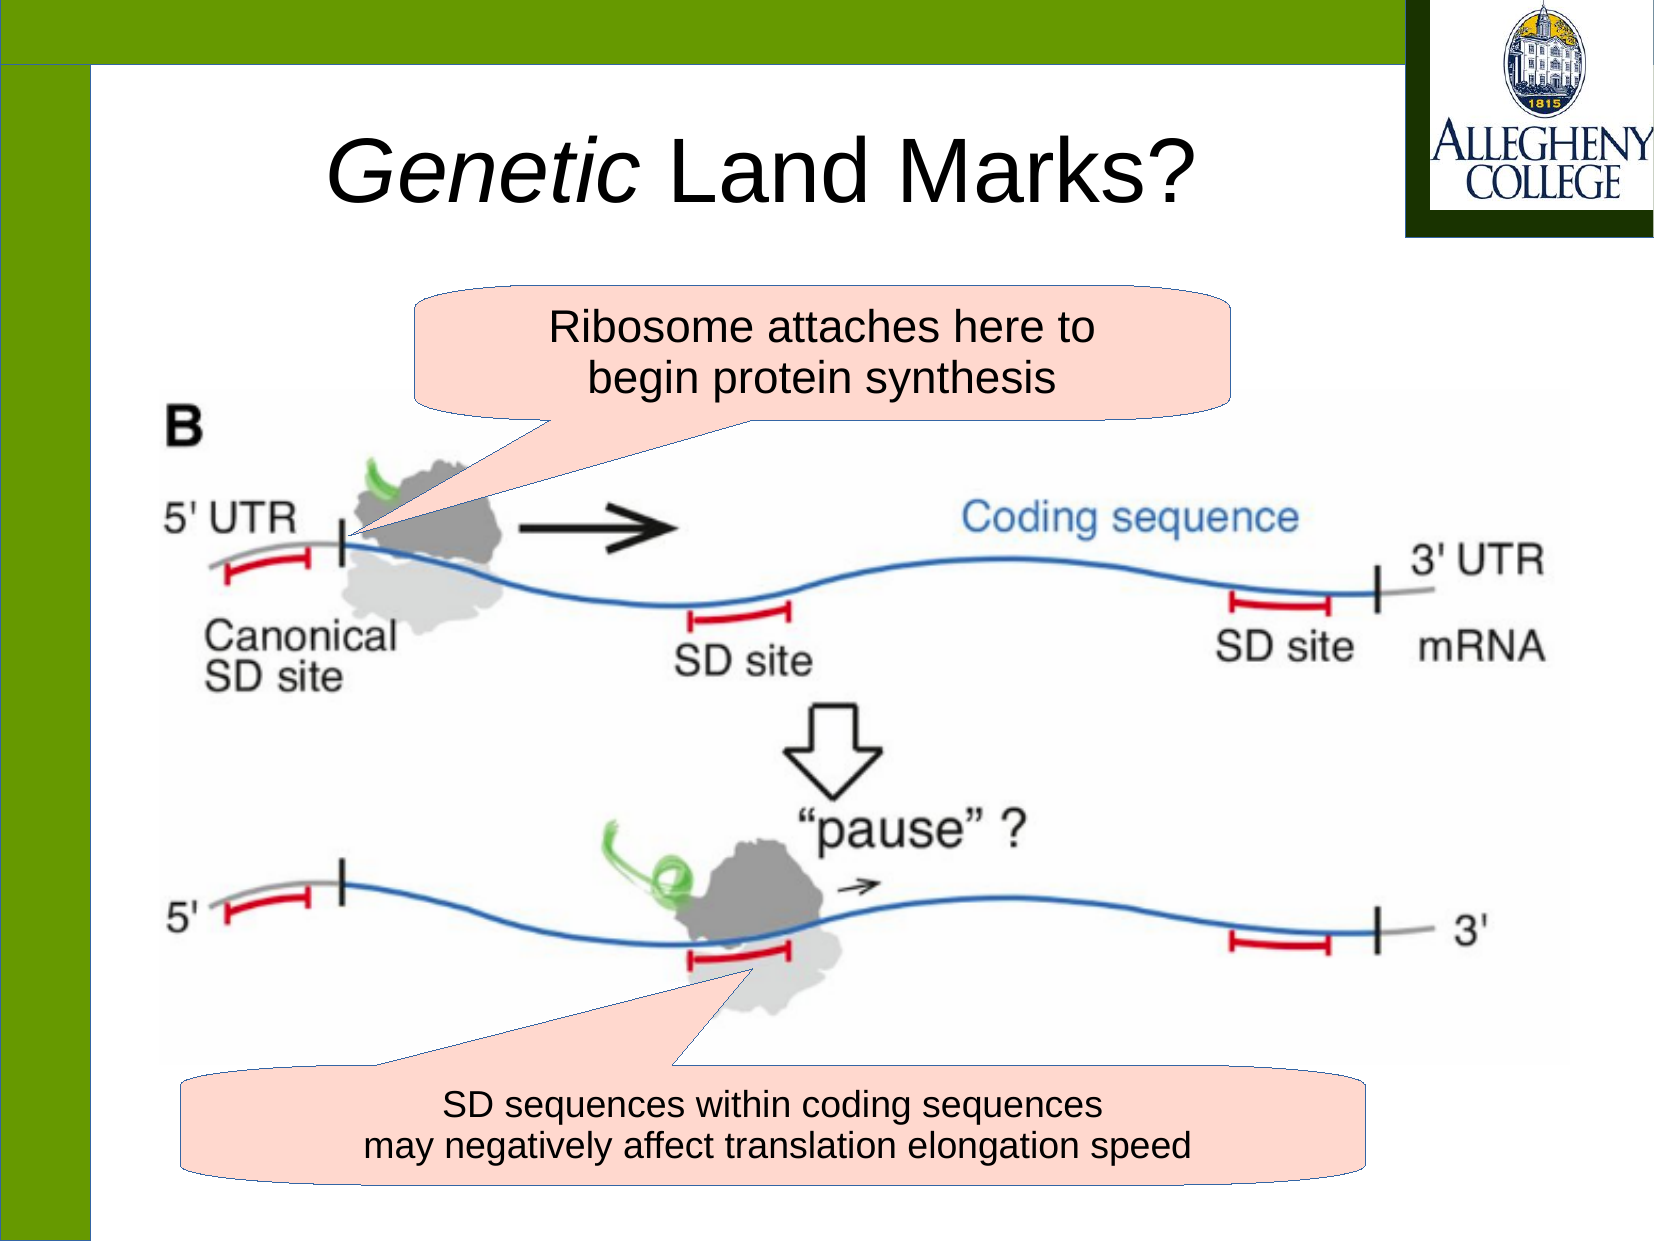

Genetic Land Marks?
Ribosome attaches here to
begin protein synthesis
SD sequences within coding sequences
 may negatively affect translation elongation speed